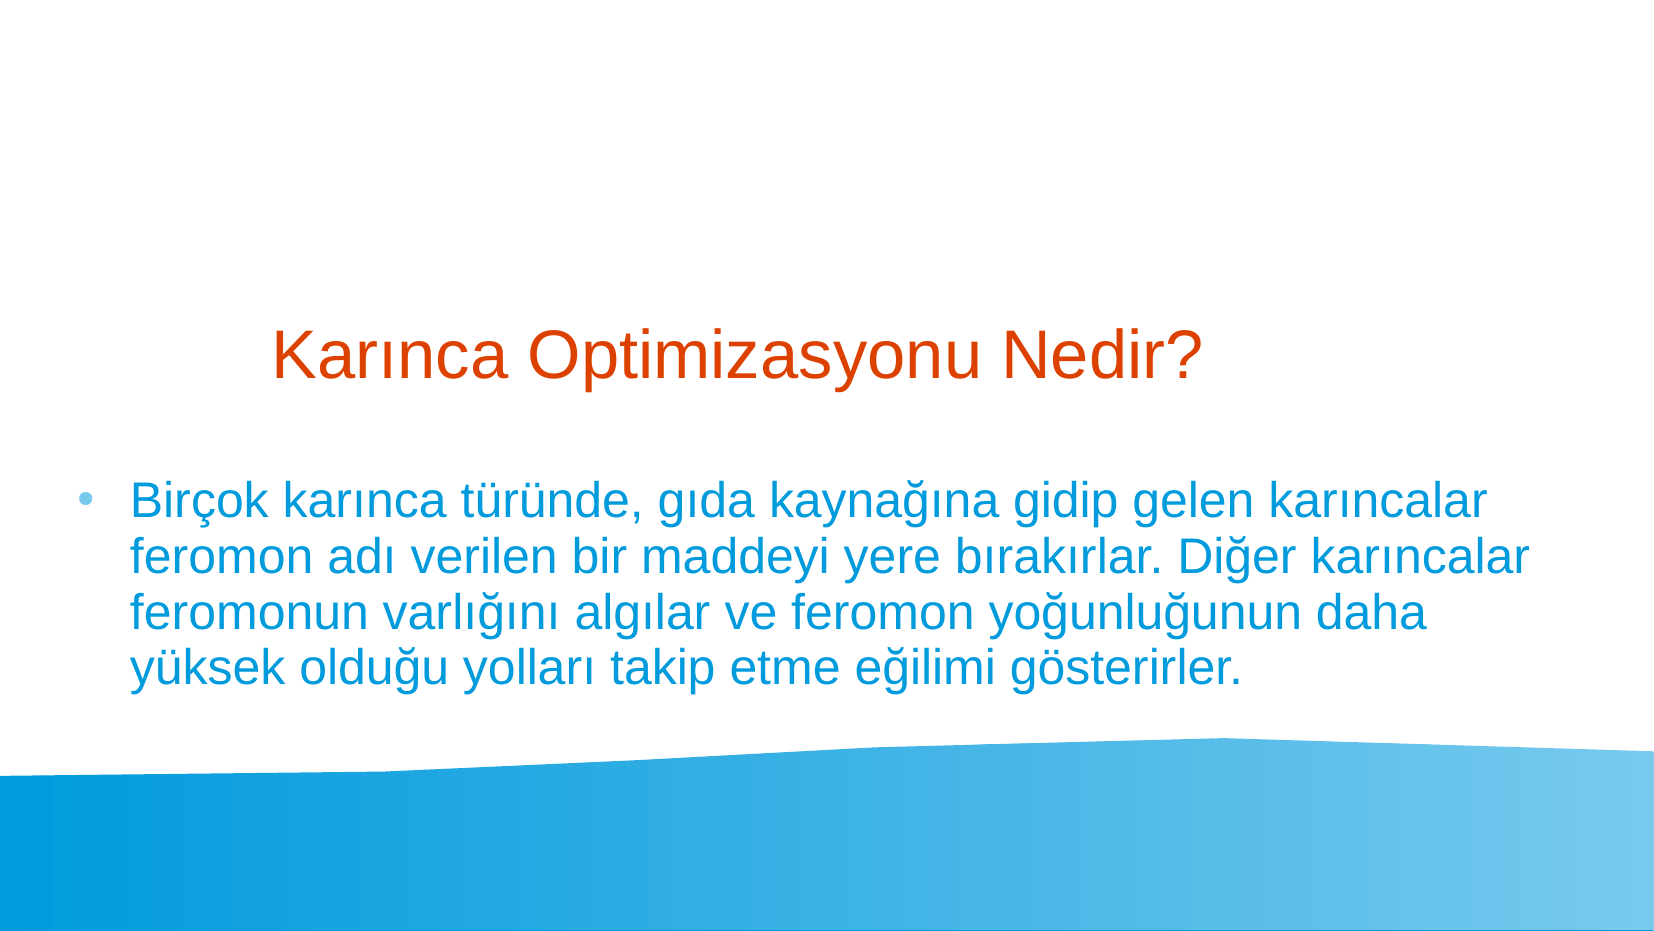

# Karınca Optimizasyonu Nedir?
Birçok karınca türünde, gıda kaynağına gidip gelen karıncalar feromon adı verilen bir maddeyi yere bırakırlar. Diğer karıncalar feromonun varlığını algılar ve feromon yoğunluğunun daha yüksek olduğu yolları takip etme eğilimi gösterirler.